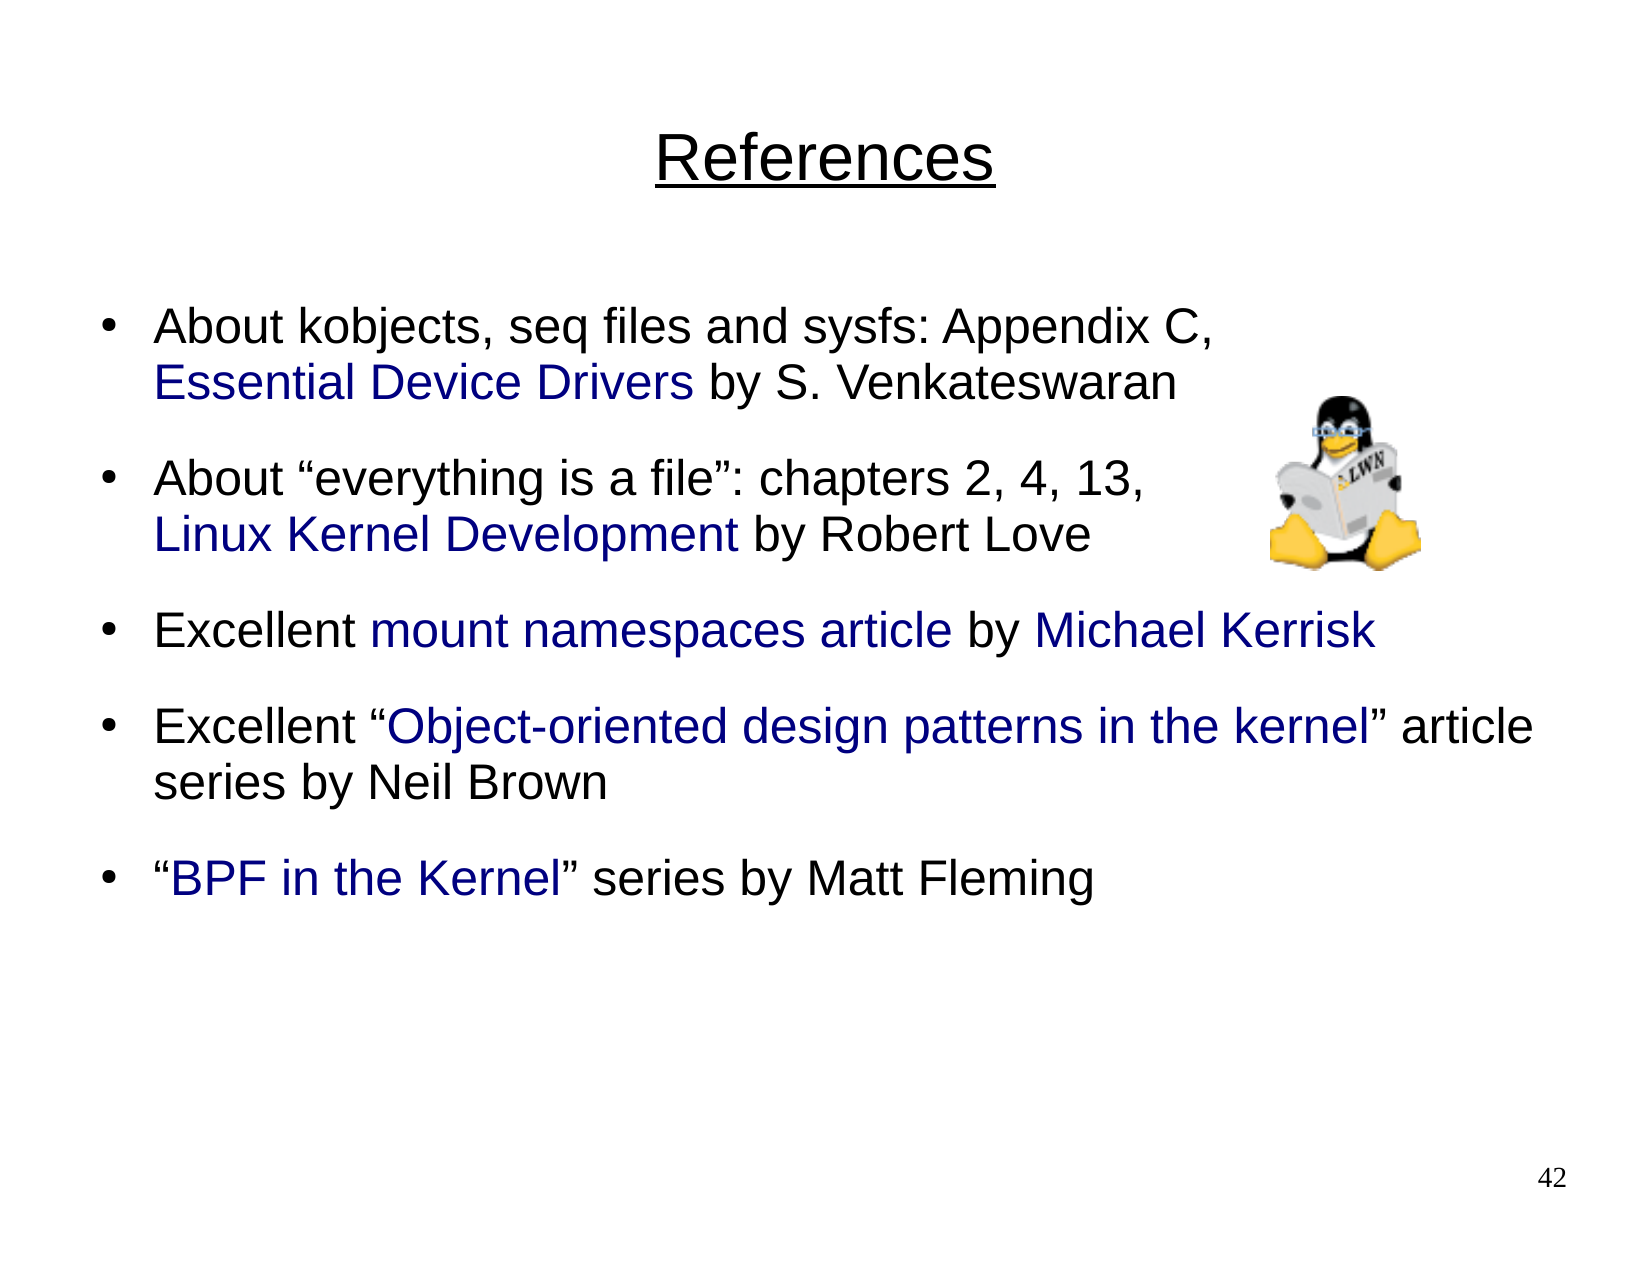

# References
About kobjects, seq files and sysfs: Appendix C,Essential Device Drivers by S. Venkateswaran
About “everything is a file”: chapters 2, 4, 13, Linux Kernel Development by Robert Love
Excellent mount namespaces article by Michael Kerrisk
Excellent “Object-oriented design patterns in the kernel” article series by Neil Brown
“BPF in the Kernel” series by Matt Fleming
42